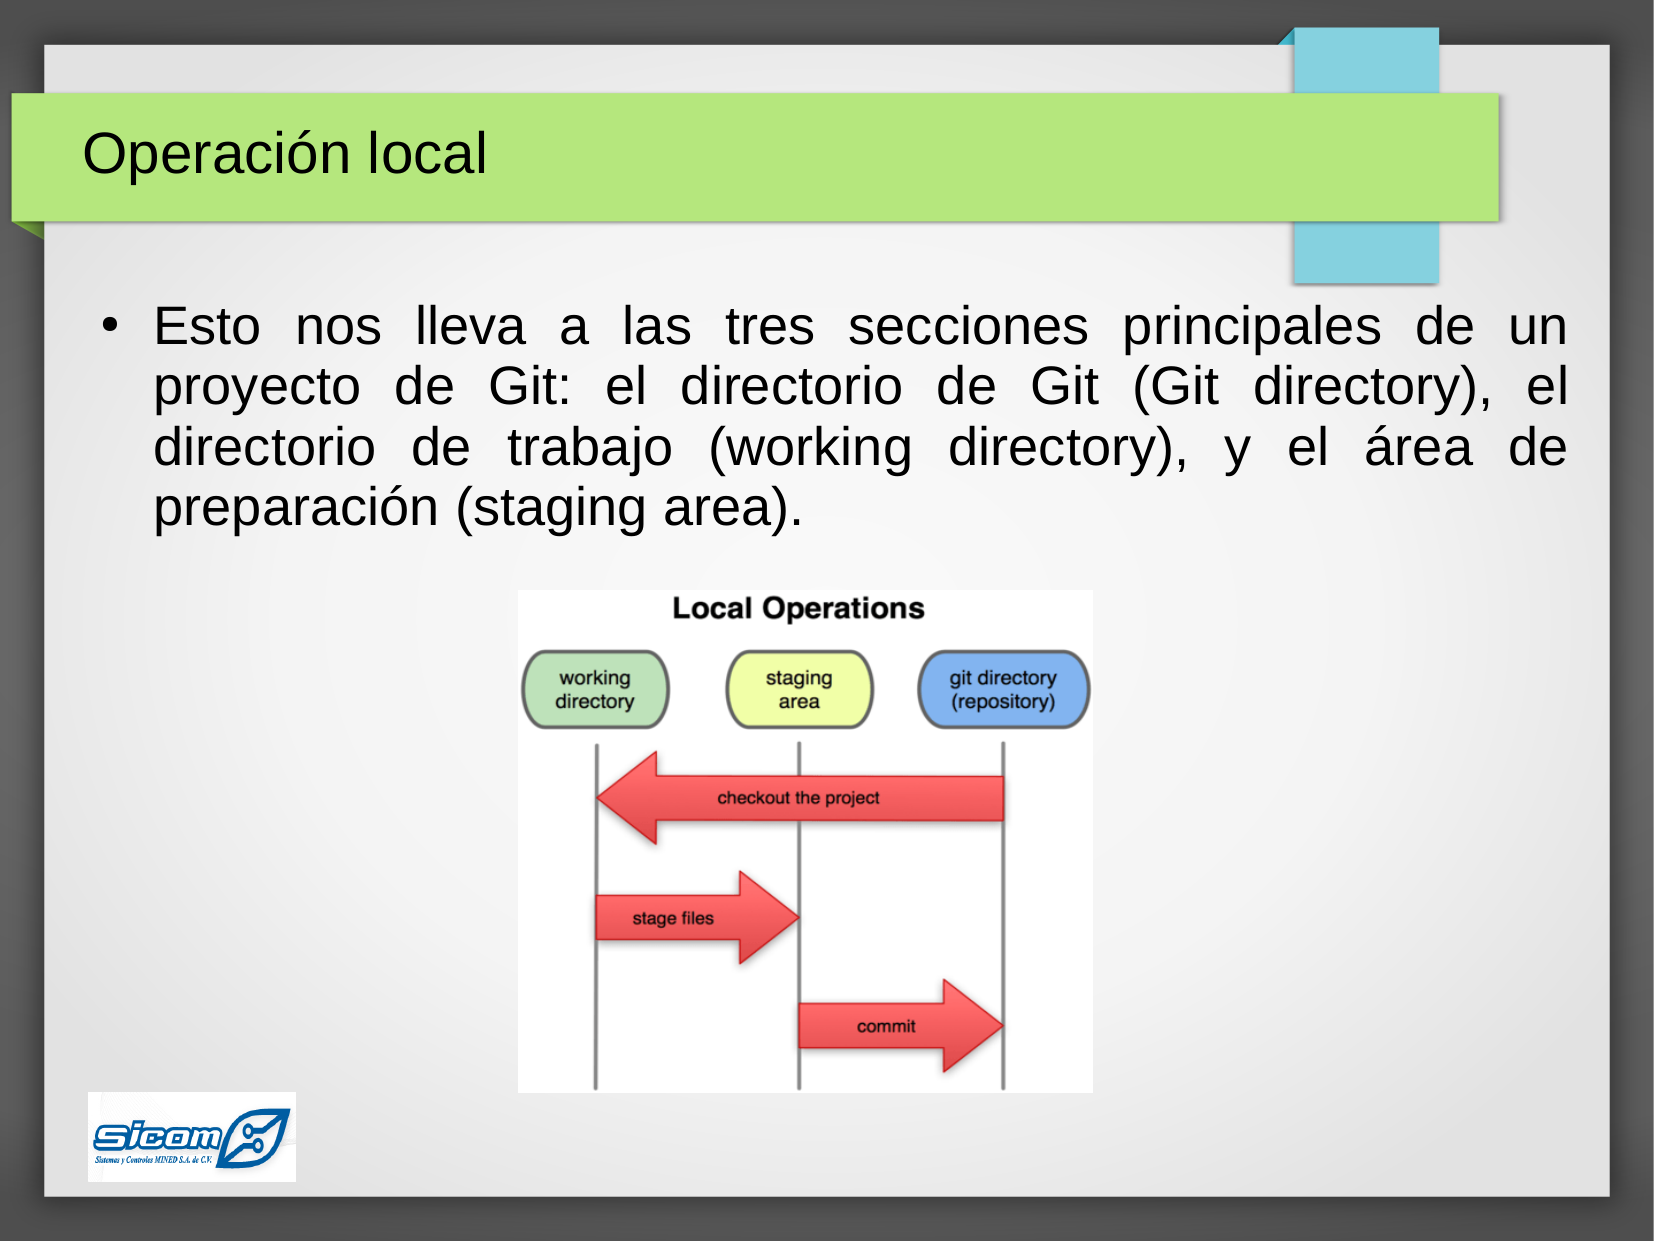

# Operación local
Esto nos lleva a las tres secciones principales de un proyecto de Git: el directorio de Git (Git directory), el directorio de trabajo (working directory), y el área de preparación (staging area).